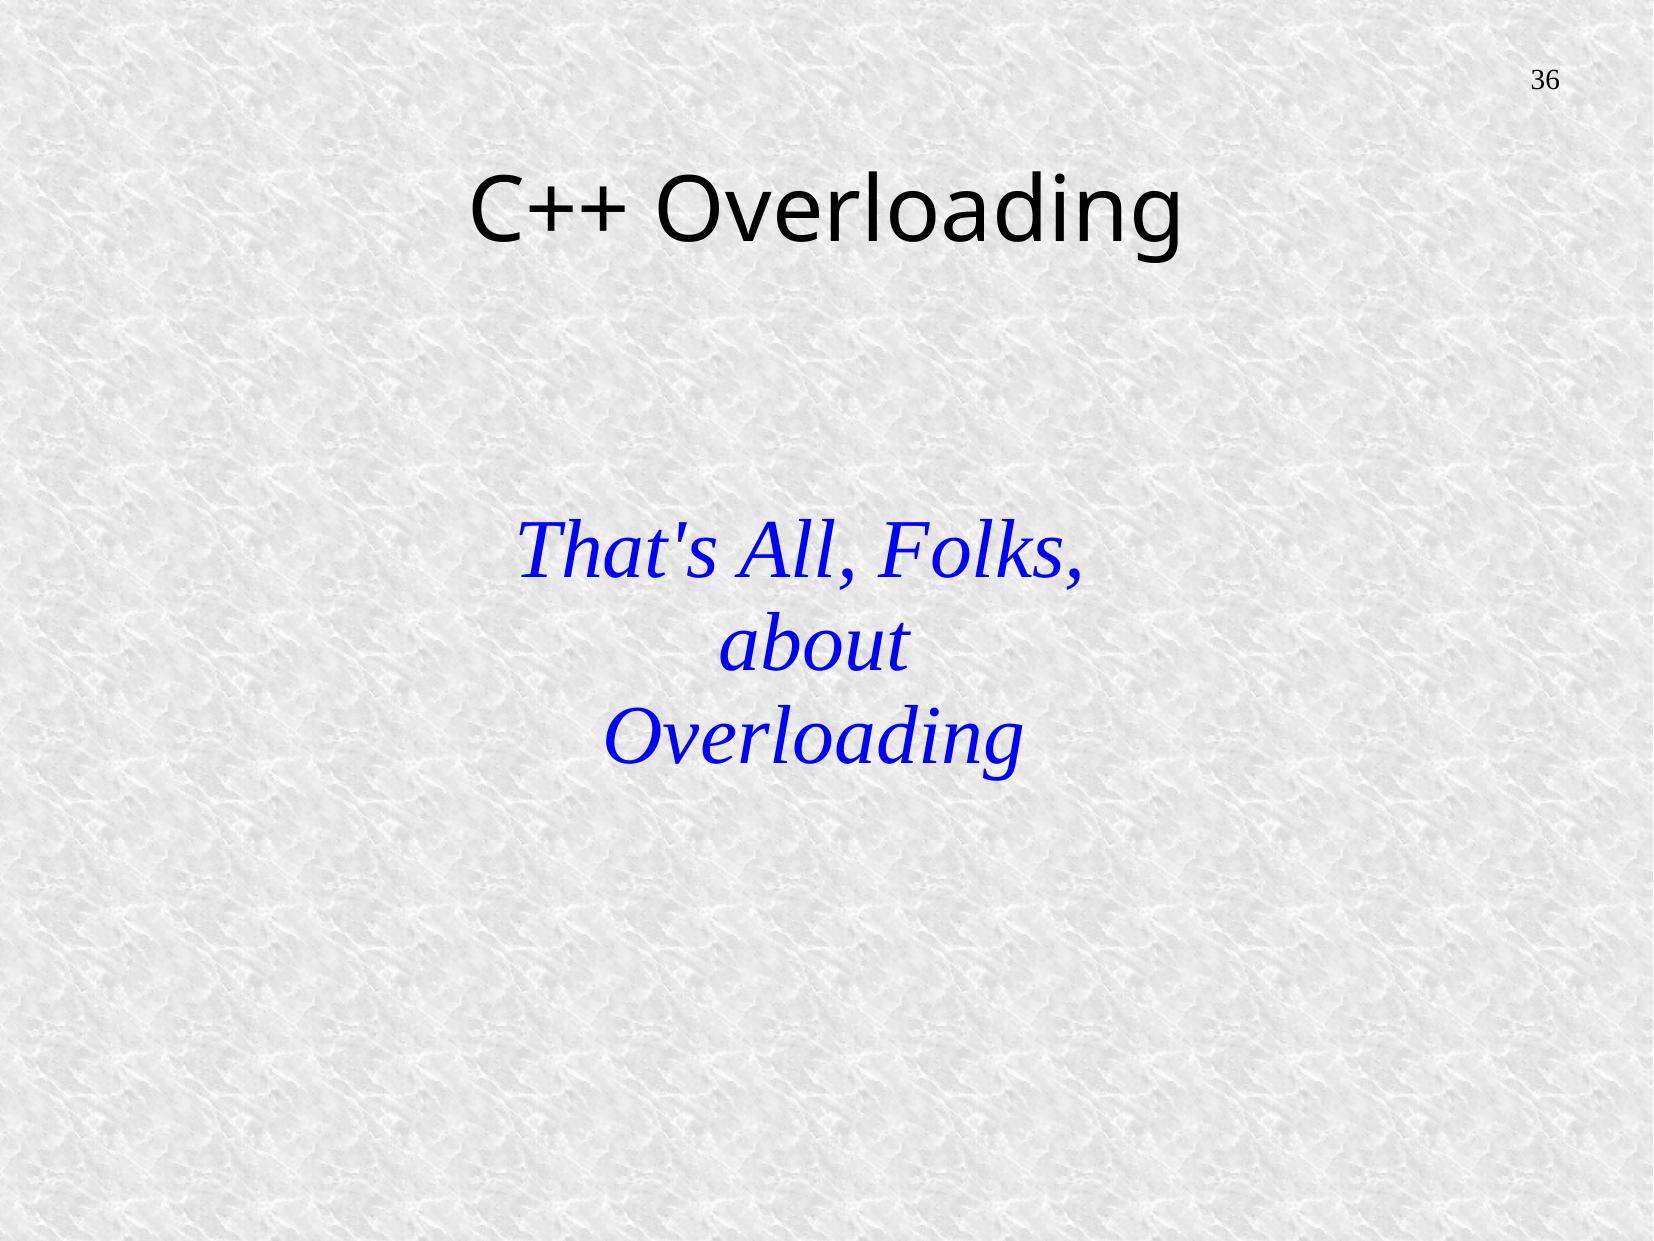

36
# C++ Overloading
That's All, Folks,
about
Overloading